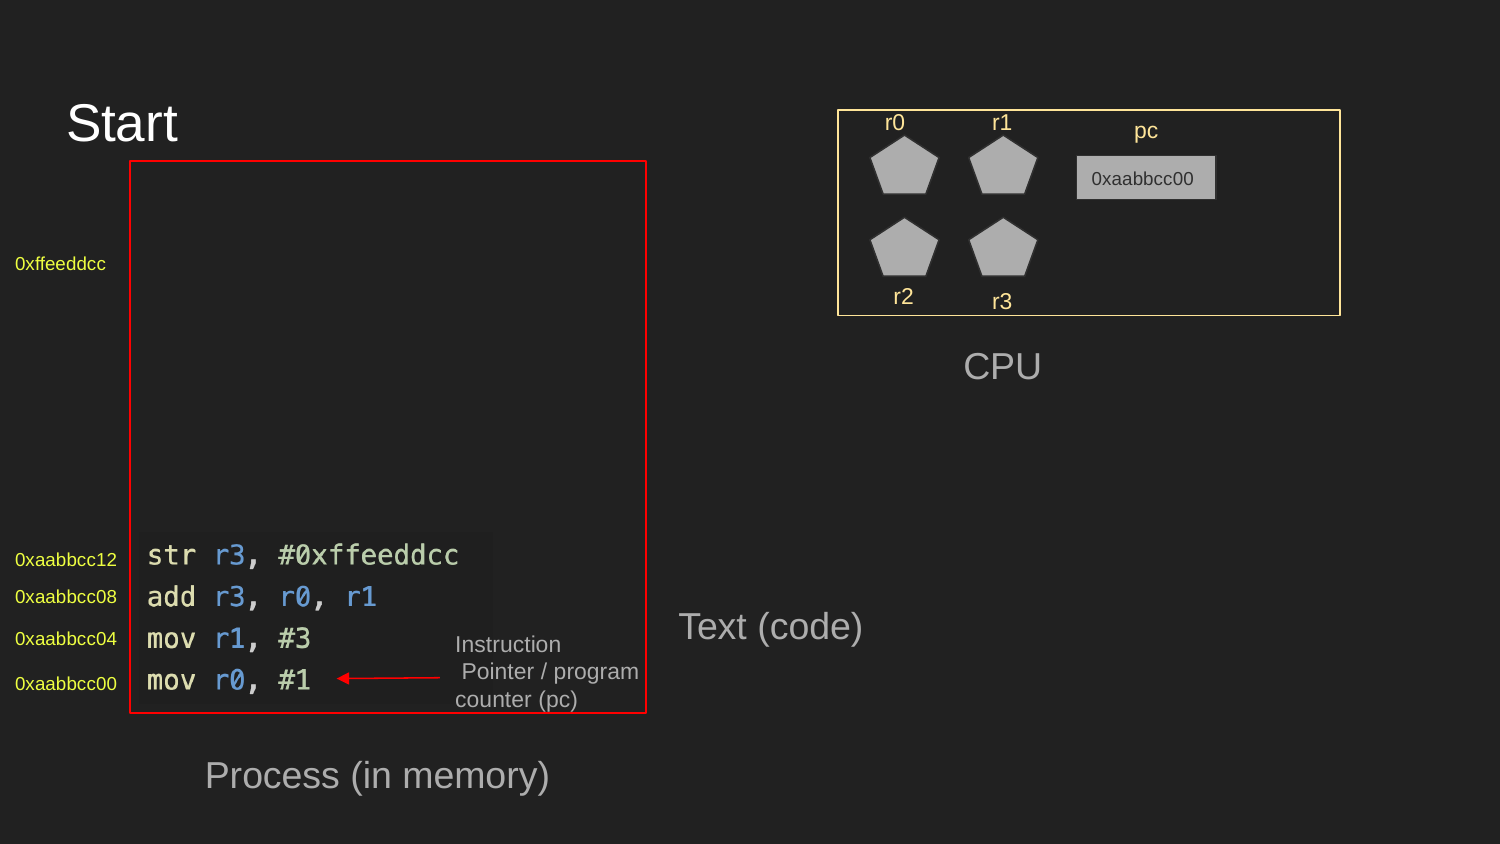

# Start
r0
r1
pc
0xaabbcc00
0xffeeddcc
r2
r3
CPU
0xaabbcc12
0xaabbcc08
Text (code)
0xaabbcc04
Instruction
 Pointer / program counter (pc)
0xaabbcc00
Process (in memory)